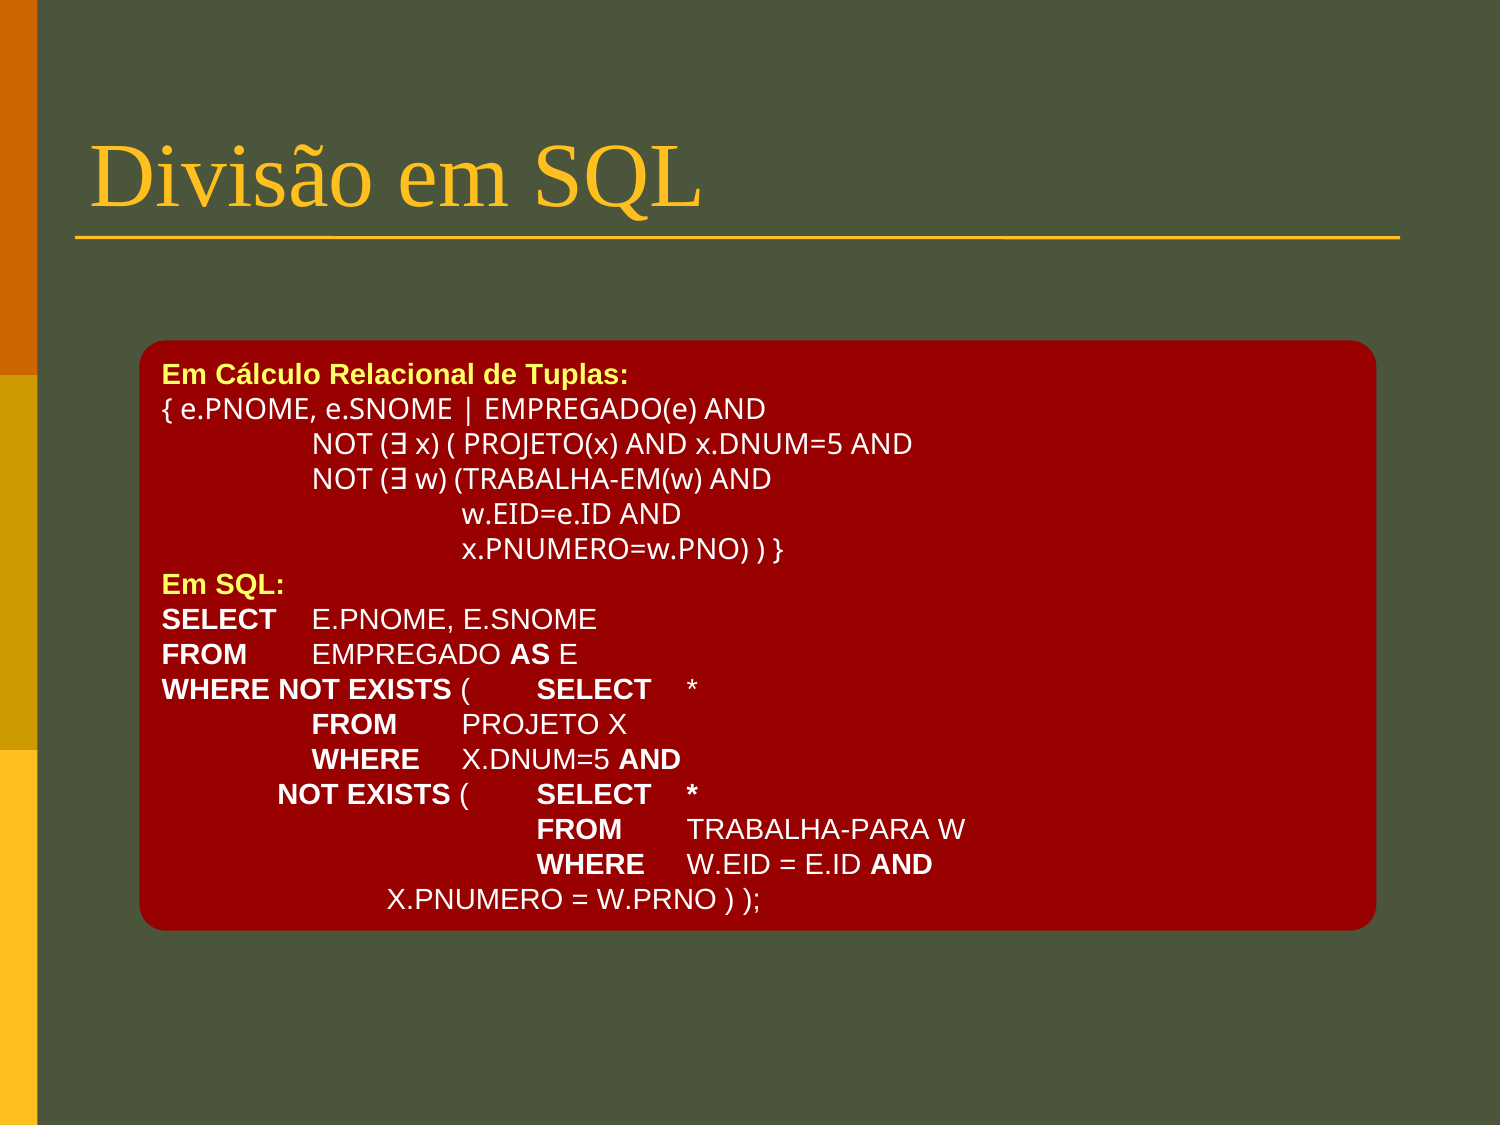

# Divisão em SQL
Em Cálculo Relacional de Tuplas:
{ e.PNOME, e.SNOME | EMPREGADO(e) AND
		NOT (∃ x) ( PROJETO(x) AND x.DNUM=5 AND
 		NOT (∃ w) (TRABALHA-EM(w) AND
				w.EID=e.ID AND
				x.PNUMERO=w.PNO) ) }
Em SQL:
SELECT	E.PNOME, E.SNOME
FROM	EMPREGADO AS E
WHERE NOT EXISTS (	SELECT	*
		FROM	PROJETO X
		WHERE	X.DNUM=5 AND
 NOT EXISTS (	SELECT	*
 	FROM	TRABALHA-PARA W
 	WHERE	W.EID = E.ID AND
			X.PNUMERO = W.PRNO ) );